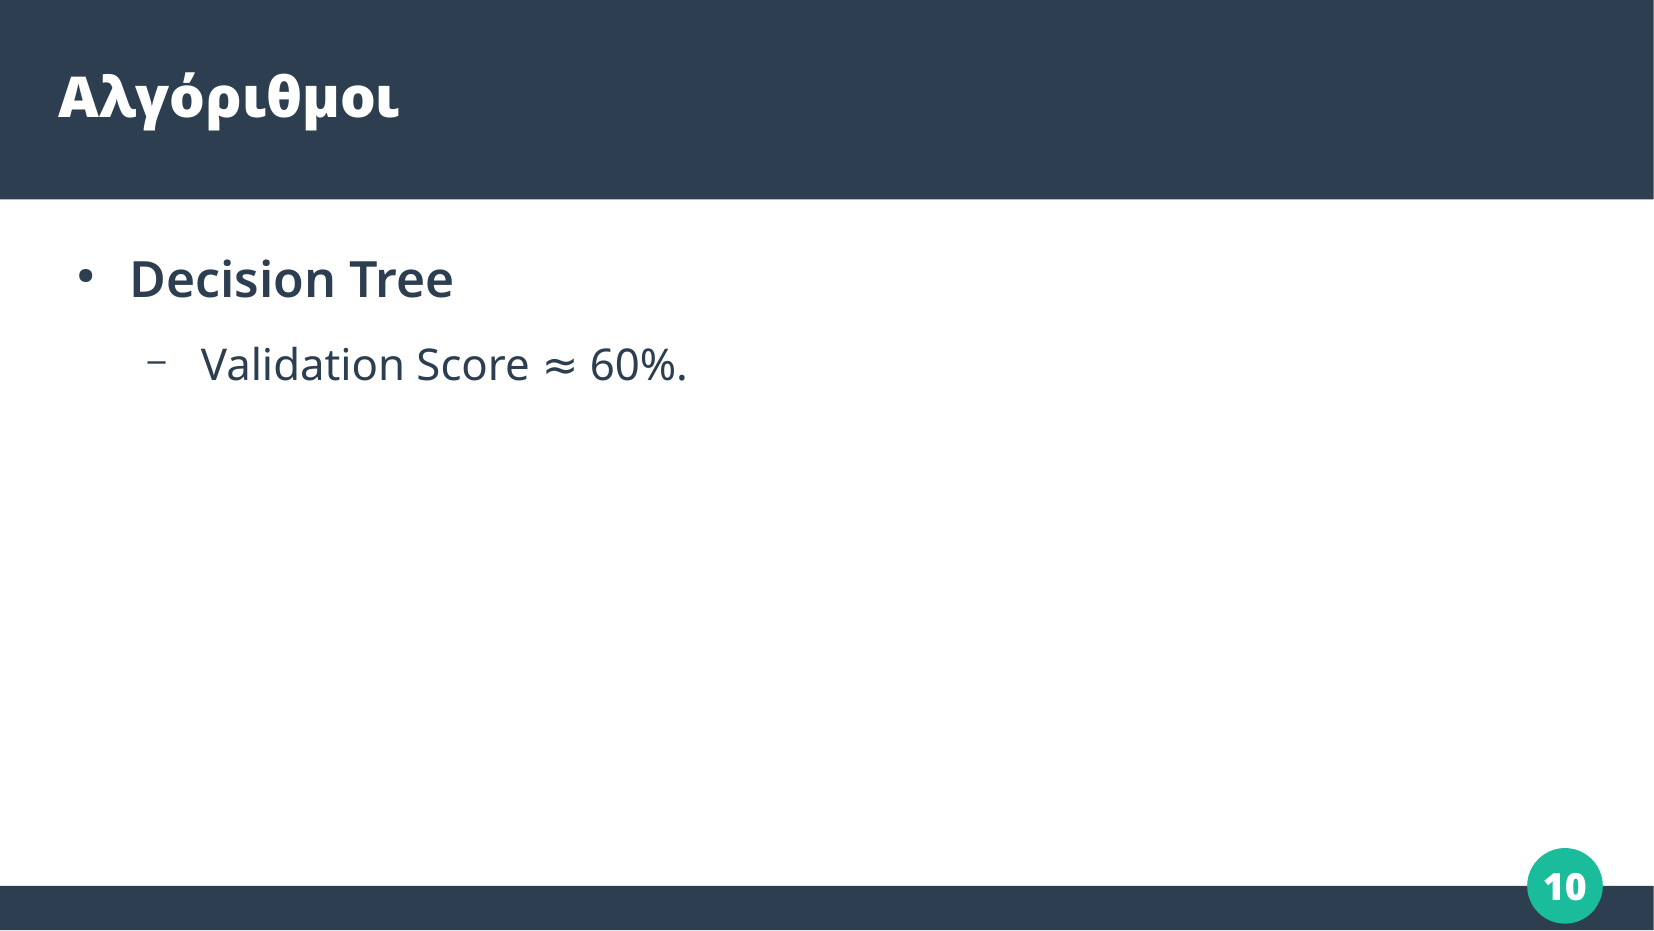

# Αλγόριθμοι
Decision Tree
Validation Score ≈ 60%.